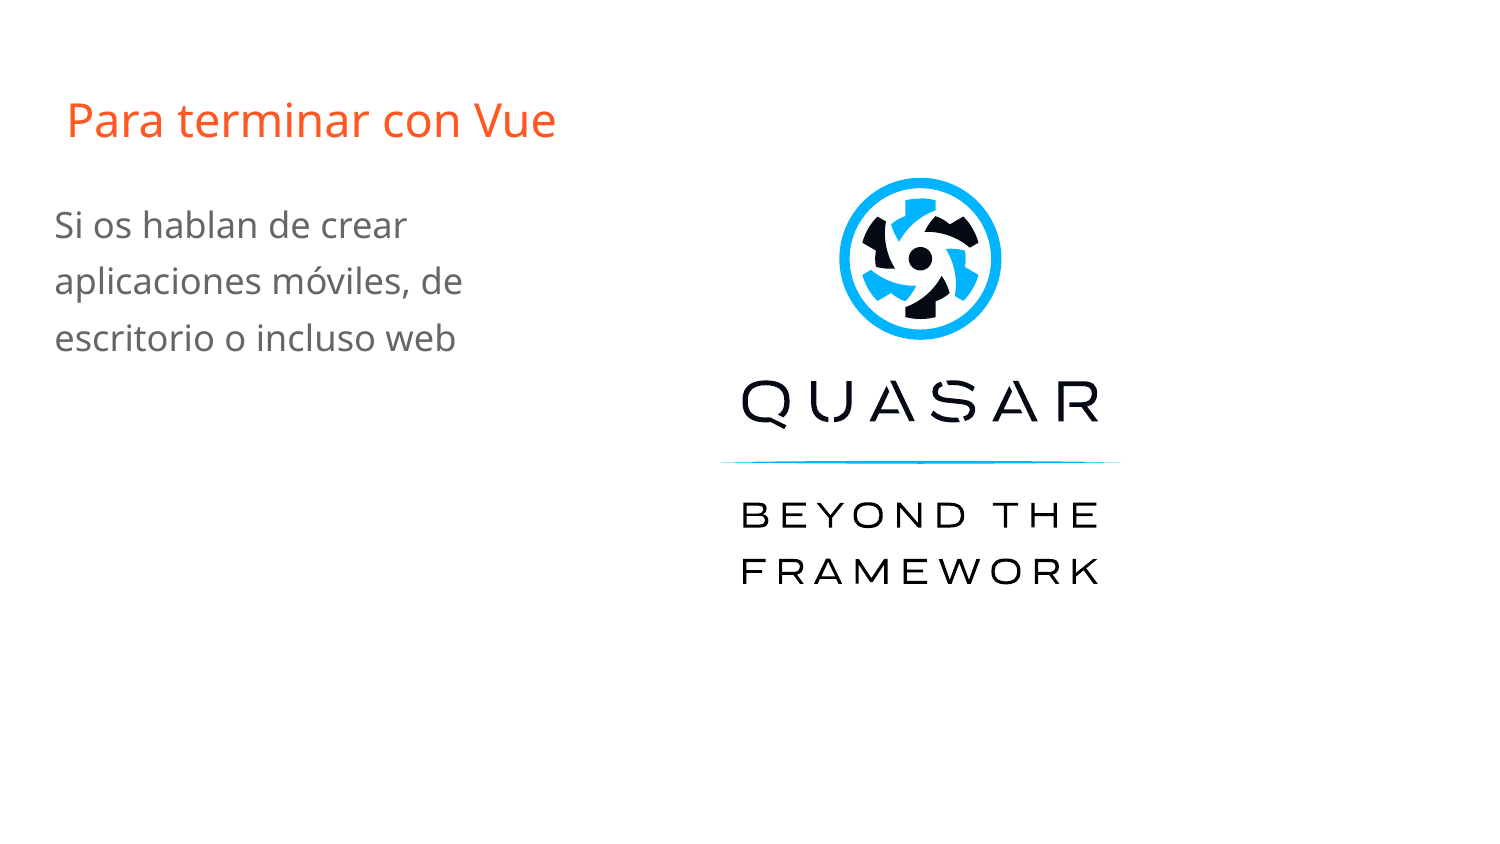

# Para terminar con Vue
Si os hablan de crear aplicaciones móviles, de escritorio o incluso web